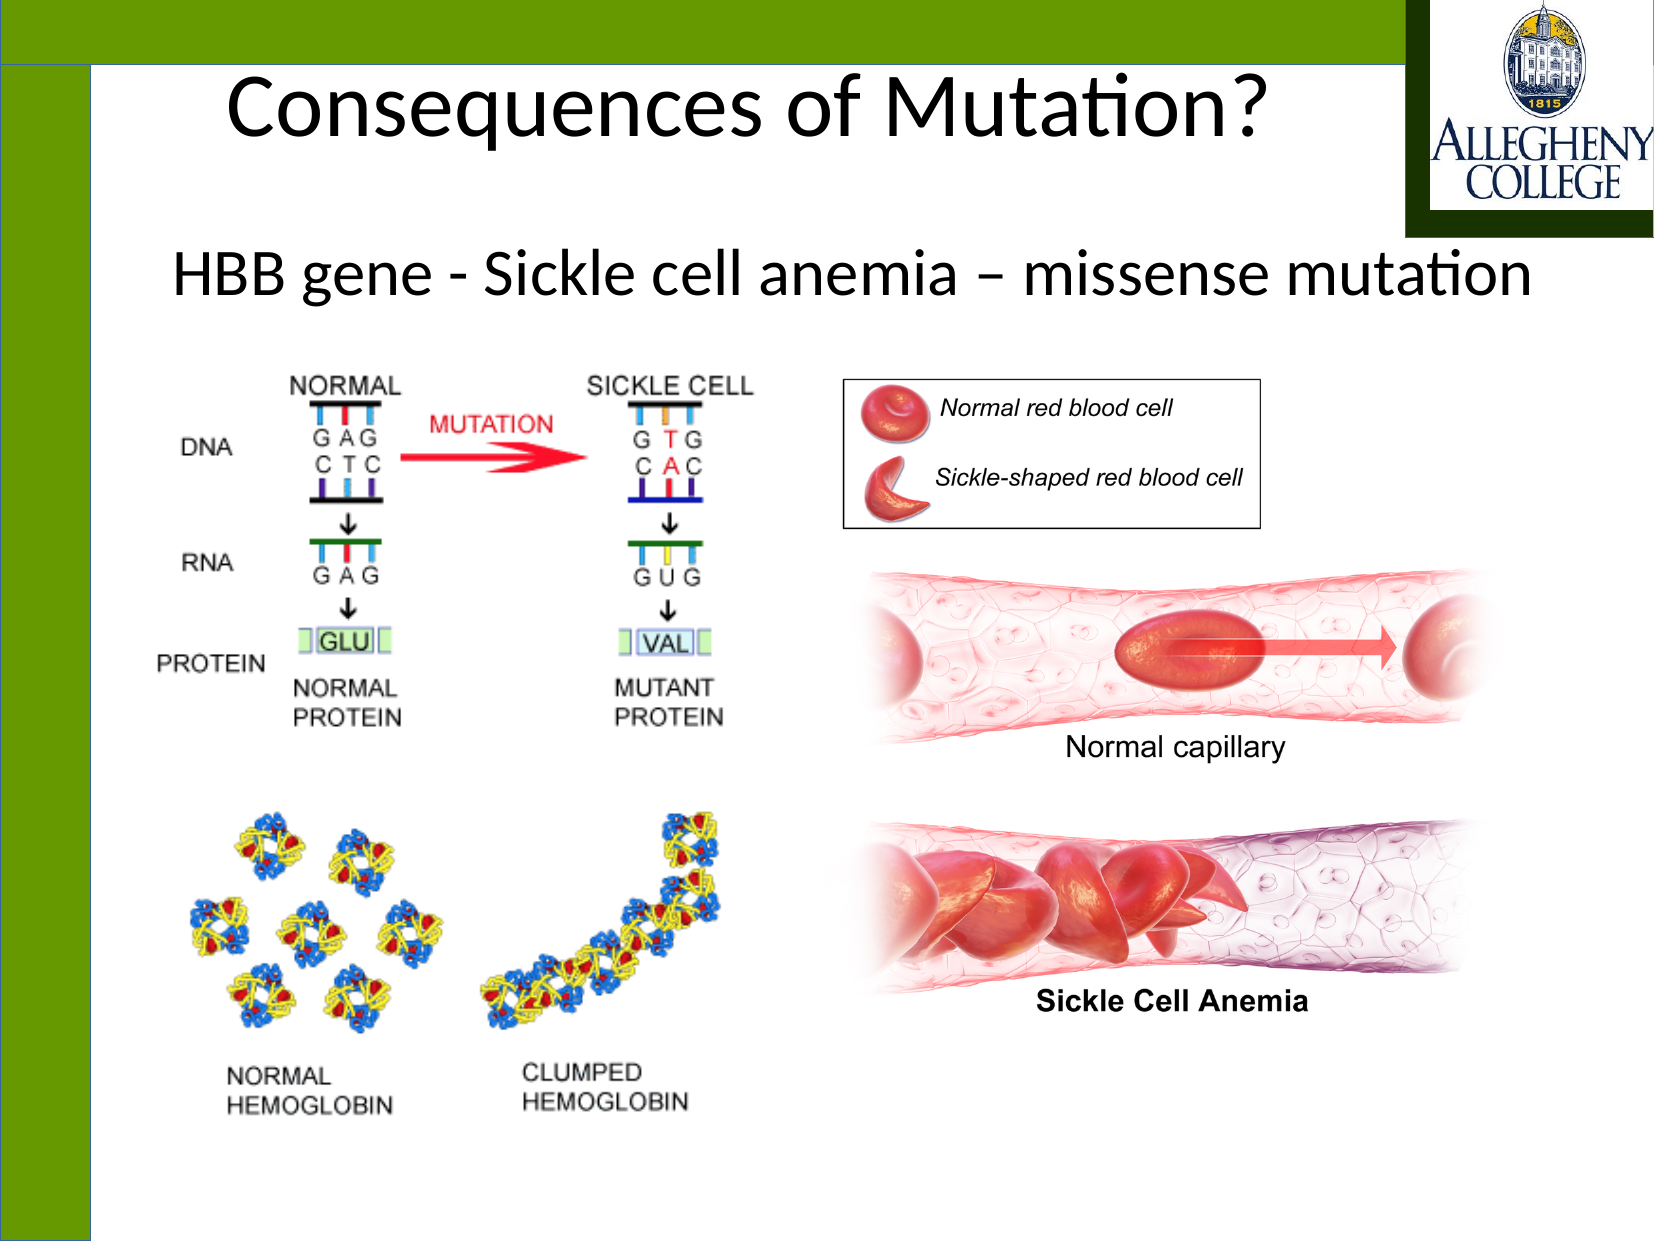

# Consequences of Mutation?
HBB gene - Sickle cell anemia – missense mutation